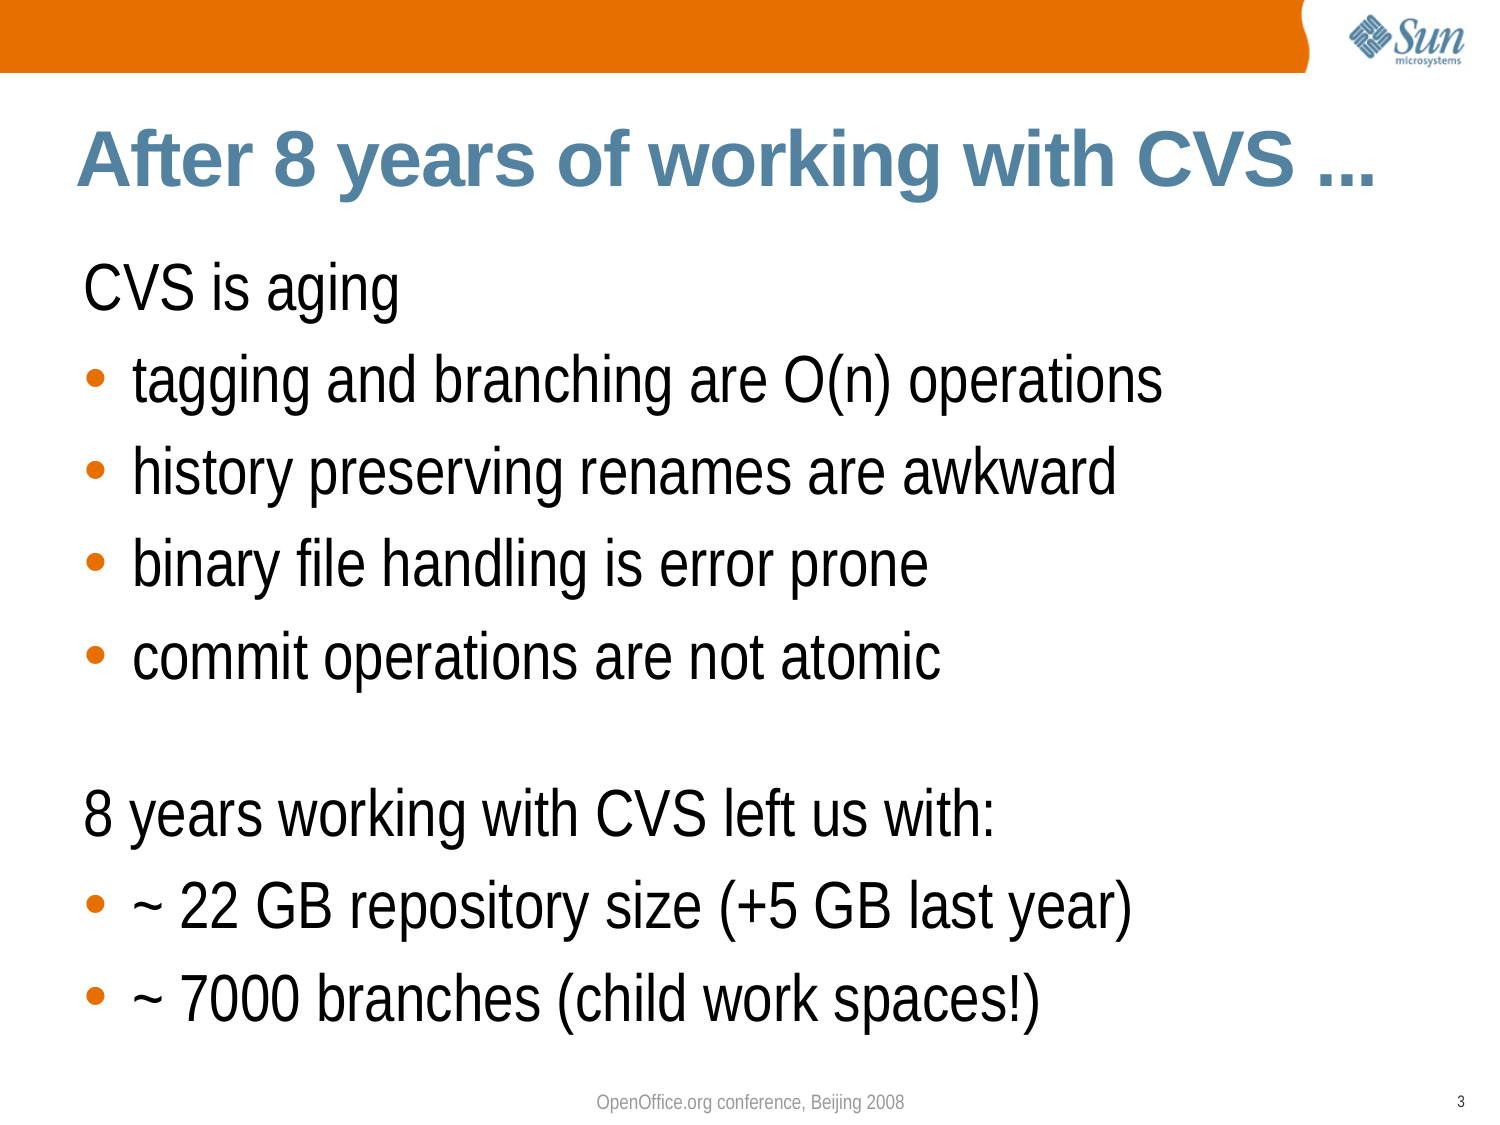

# After 8 years of working with CVS ...
CVS is aging
tagging and branching are O(n) operations
history preserving renames are awkward
binary file handling is error prone
commit operations are not atomic
8 years working with CVS left us with:
~ 22 GB repository size (+5 GB last year)
~ 7000 branches (child work spaces!)